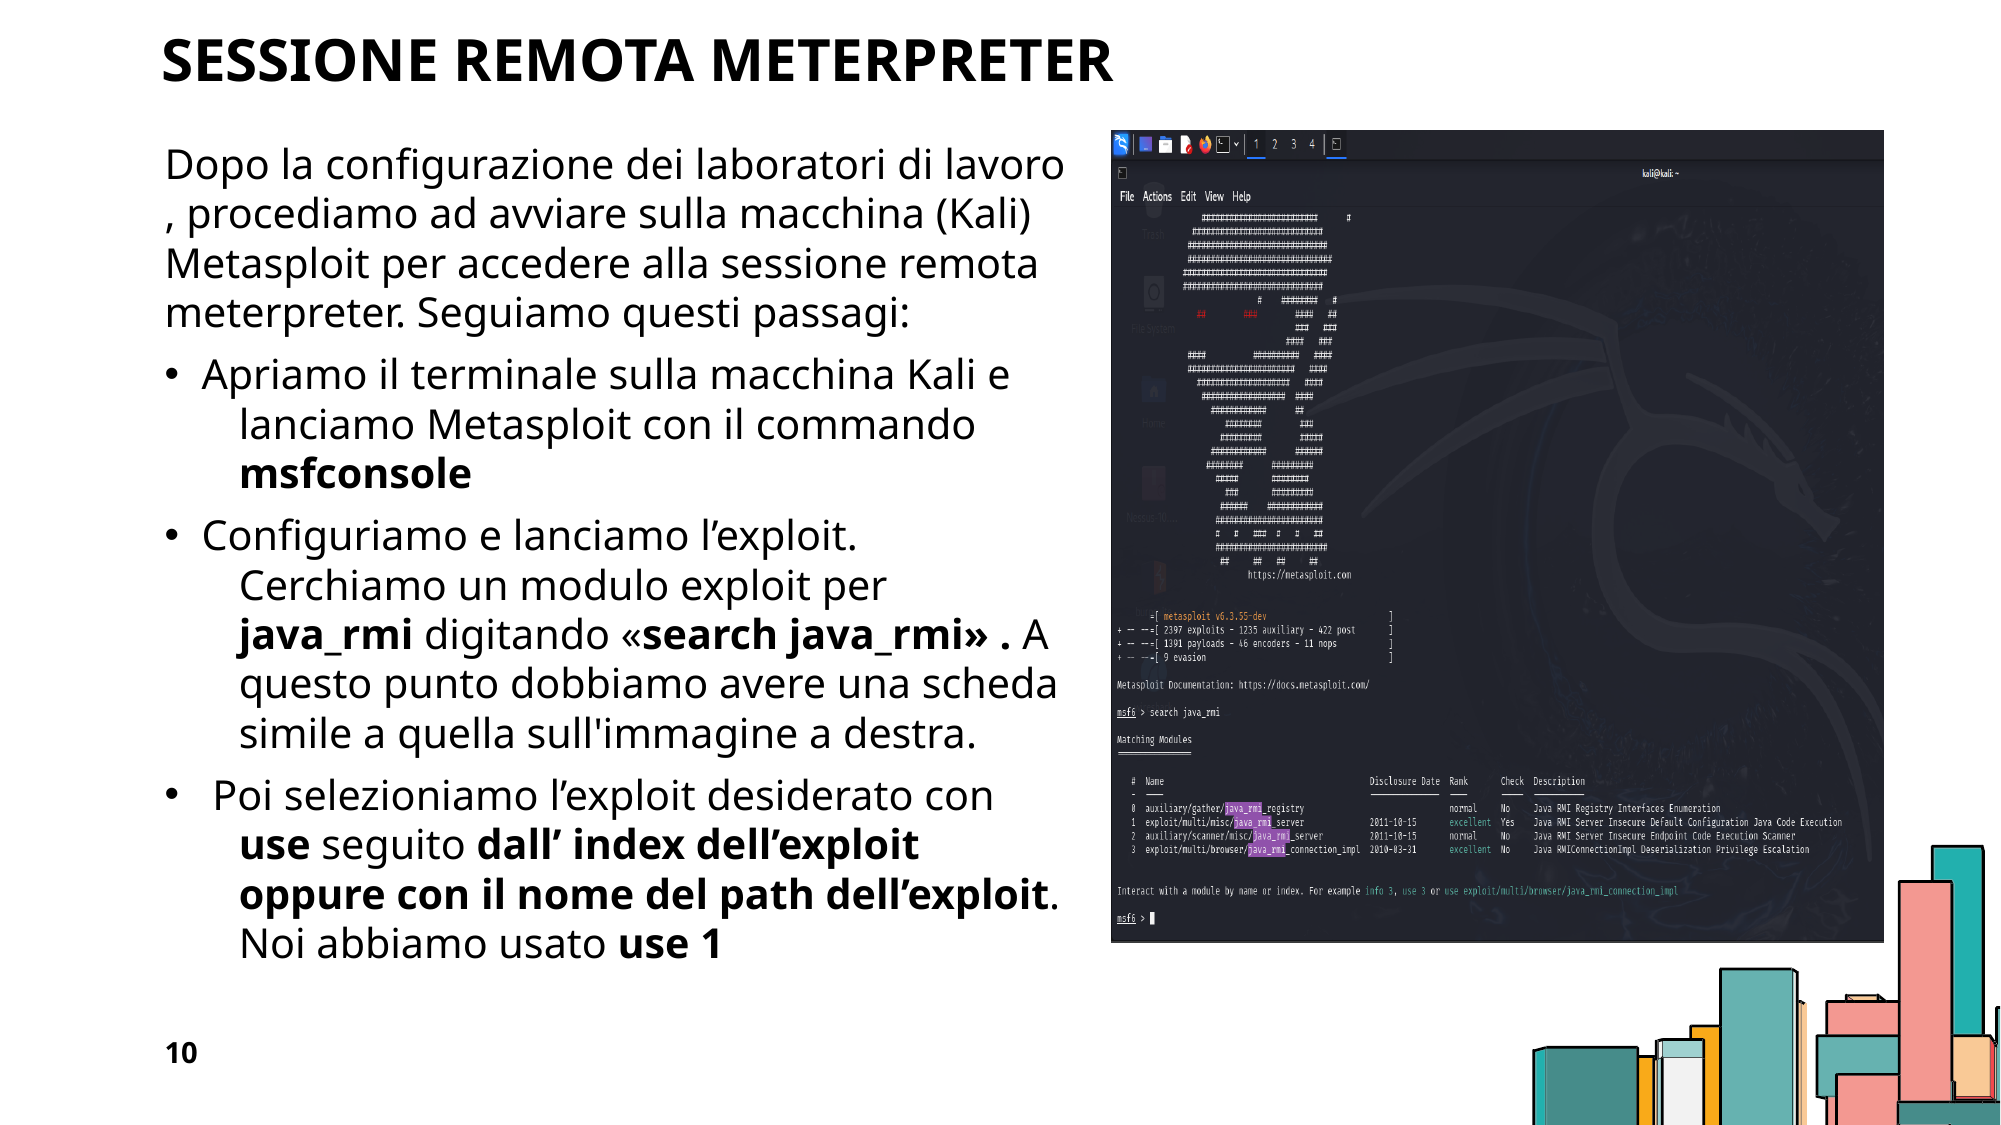

# Sessione remota meterpreter
Dopo la configurazione dei laboratori di lavoro , procediamo ad avviare sulla macchina (Kali) Metasploit per accedere alla sessione remota meterpreter. Seguiamo questi passagi:
Apriamo il terminale sulla macchina Kali e lanciamo Metasploit con il commando msfconsole
Configuriamo e lanciamo l’exploit. Cerchiamo un modulo exploit per java_rmi digitando «search java_rmi» . A questo punto dobbiamo avere una scheda simile a quella sull'immagine a destra.
 Poi selezioniamo l’exploit desiderato con use seguito dall’ index dell’exploit oppure con il nome del path dell’exploit. Noi abbiamo usato use 1